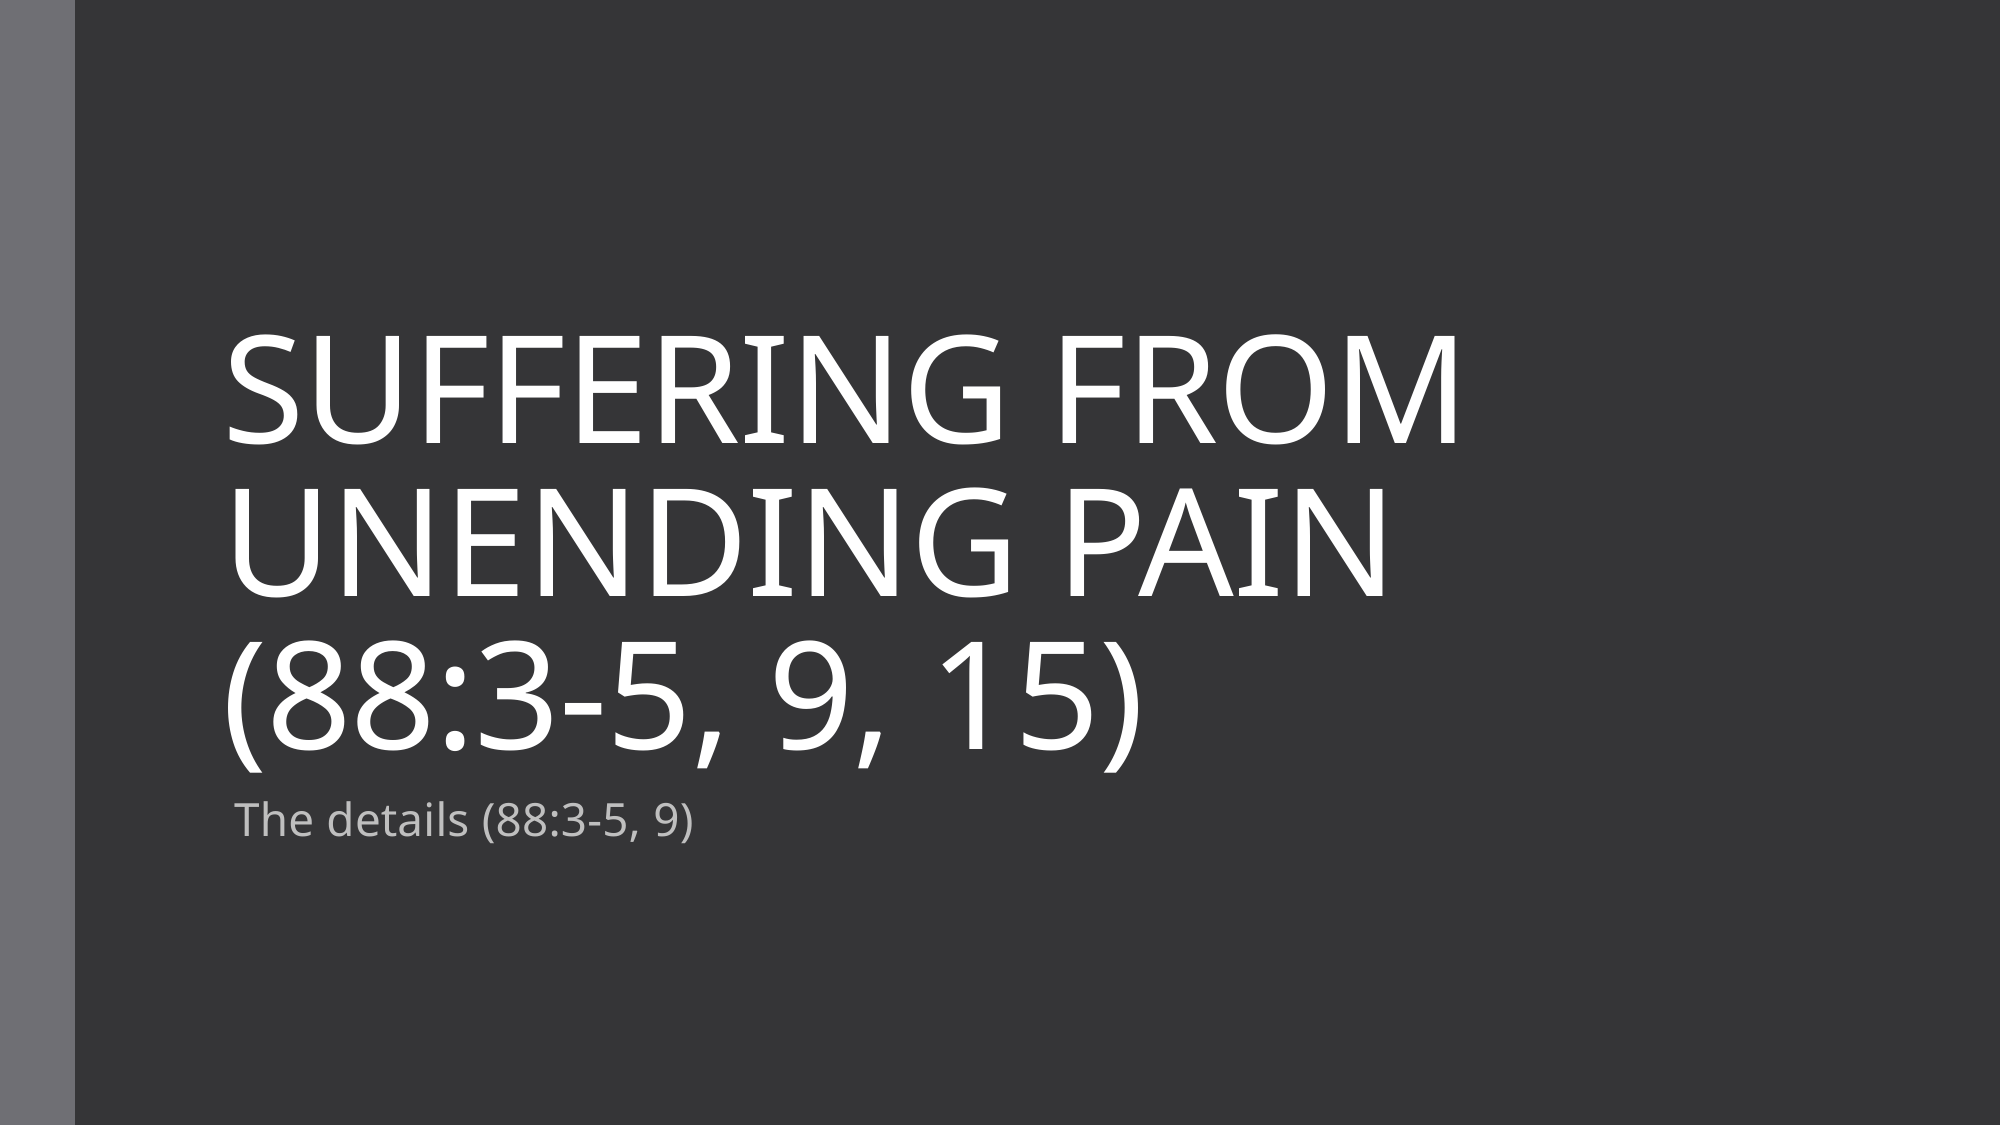

# SUFFERING FROM UNENDING PAIN (88:3-5, 9, 15)
 The details (88:3-5, 9)